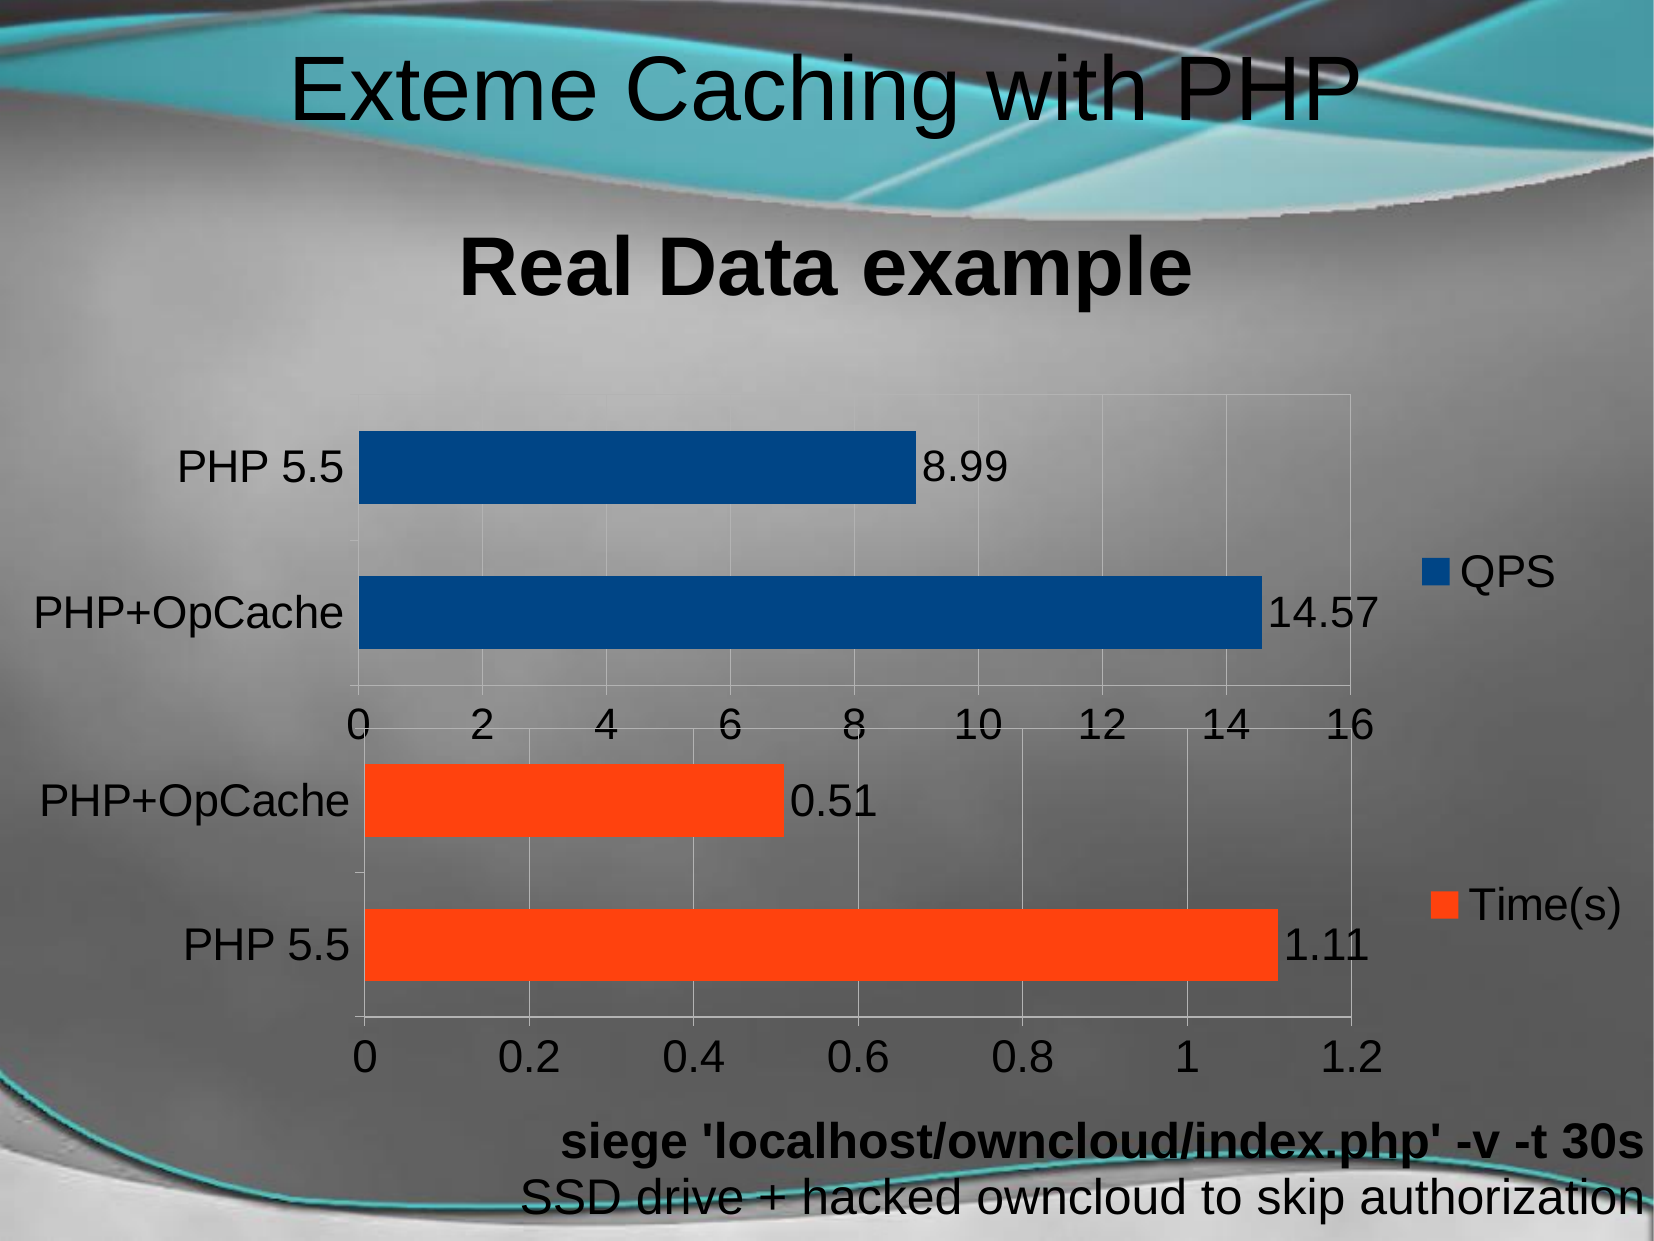

# Exteme Caching with PHP
Real Data example
### Chart
| Category | QPS |
|---|---|
| PHP+OpCache | 14.57 |
| PHP 5.5 | 8.99 |
### Chart
| Category | Time(s) |
|---|---|
| PHP 5.5 | 1.11 |
| PHP+OpCache | 0.51 |
siege 'localhost/owncloud/index.php' -v -t 30s
SSD drive + hacked owncloud to skip authorization